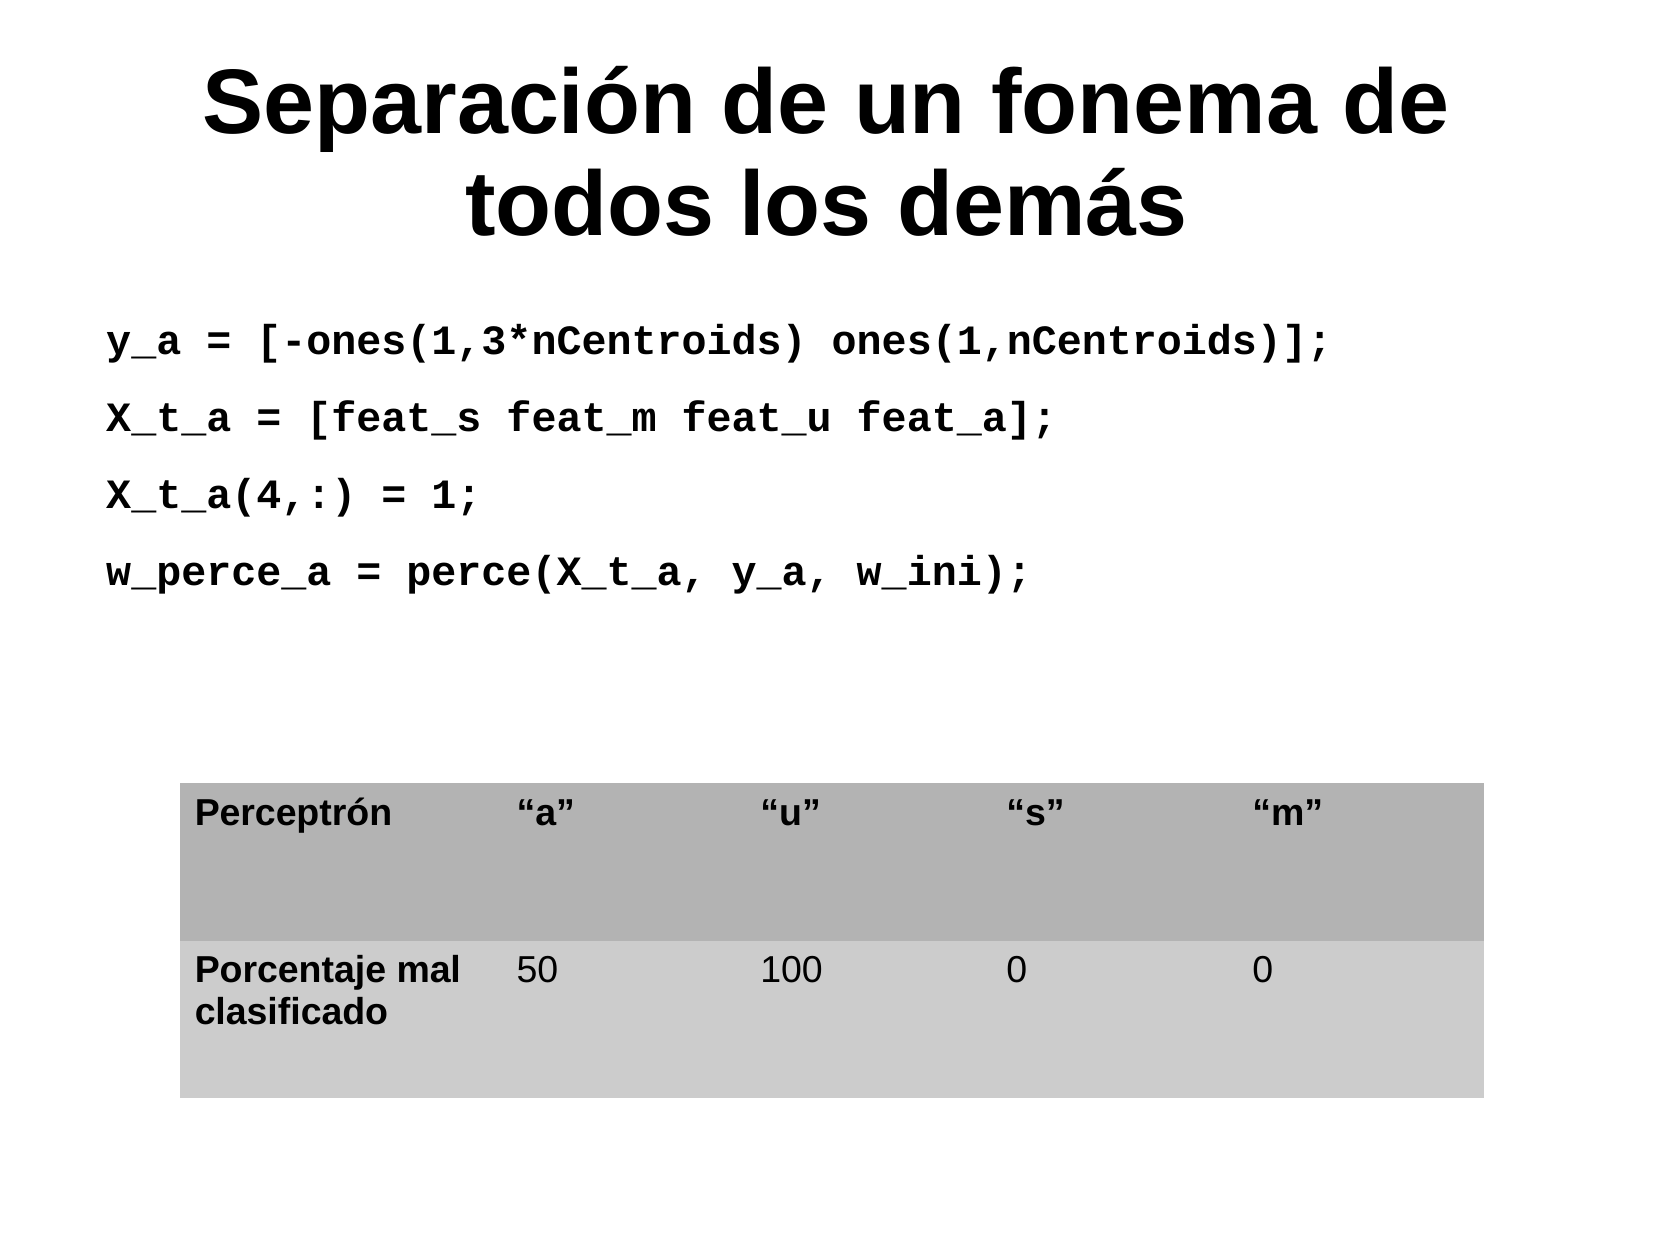

# Separación de un fonema de todos los demás
y_a = [-ones(1,3*nCentroids) ones(1,nCentroids)];
X_t_a = [feat_s feat_m feat_u feat_a];
X_t_a(4,:) = 1;
w_perce_a = perce(X_t_a, y_a, w_ini);
| Perceptrón | “a” | “u” | “s” | “m” |
| --- | --- | --- | --- | --- |
| Porcentaje mal clasificado | 50 | 100 | 0 | 0 |